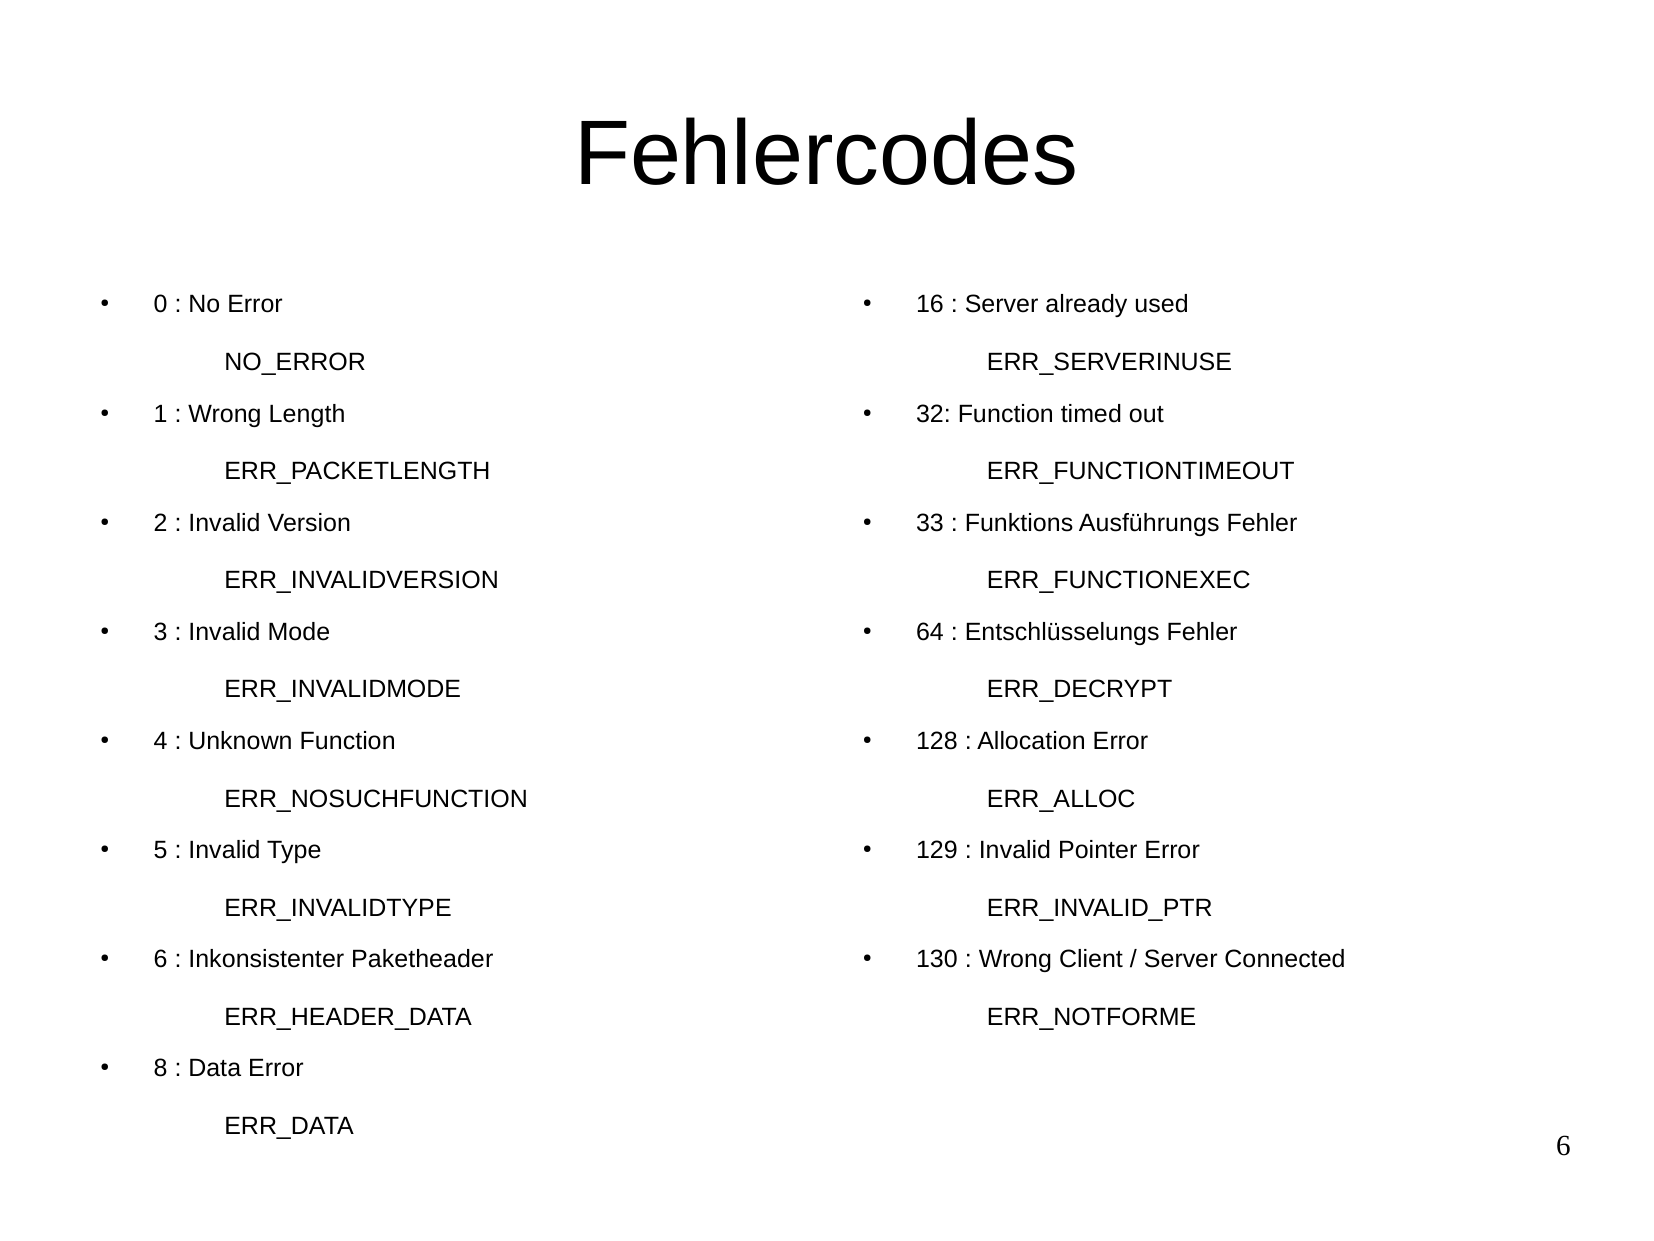

# Fehlercodes
0 : No Error
NO_ERROR
1 : Wrong Length
ERR_PACKETLENGTH
2 : Invalid Version
ERR_INVALIDVERSION
3 : Invalid Mode
ERR_INVALIDMODE
4 : Unknown Function
ERR_NOSUCHFUNCTION
5 : Invalid Type
ERR_INVALIDTYPE
6 : Inkonsistenter Paketheader
ERR_HEADER_DATA
8 : Data Error
ERR_DATA
16 : Server already used
ERR_SERVERINUSE
32: Function timed out
ERR_FUNCTIONTIMEOUT
33 : Funktions Ausführungs Fehler
ERR_FUNCTIONEXEC
64 : Entschlüsselungs Fehler
ERR_DECRYPT
128 : Allocation Error
ERR_ALLOC
129 : Invalid Pointer Error
ERR_INVALID_PTR
130 : Wrong Client / Server Connected
ERR_NOTFORME
6